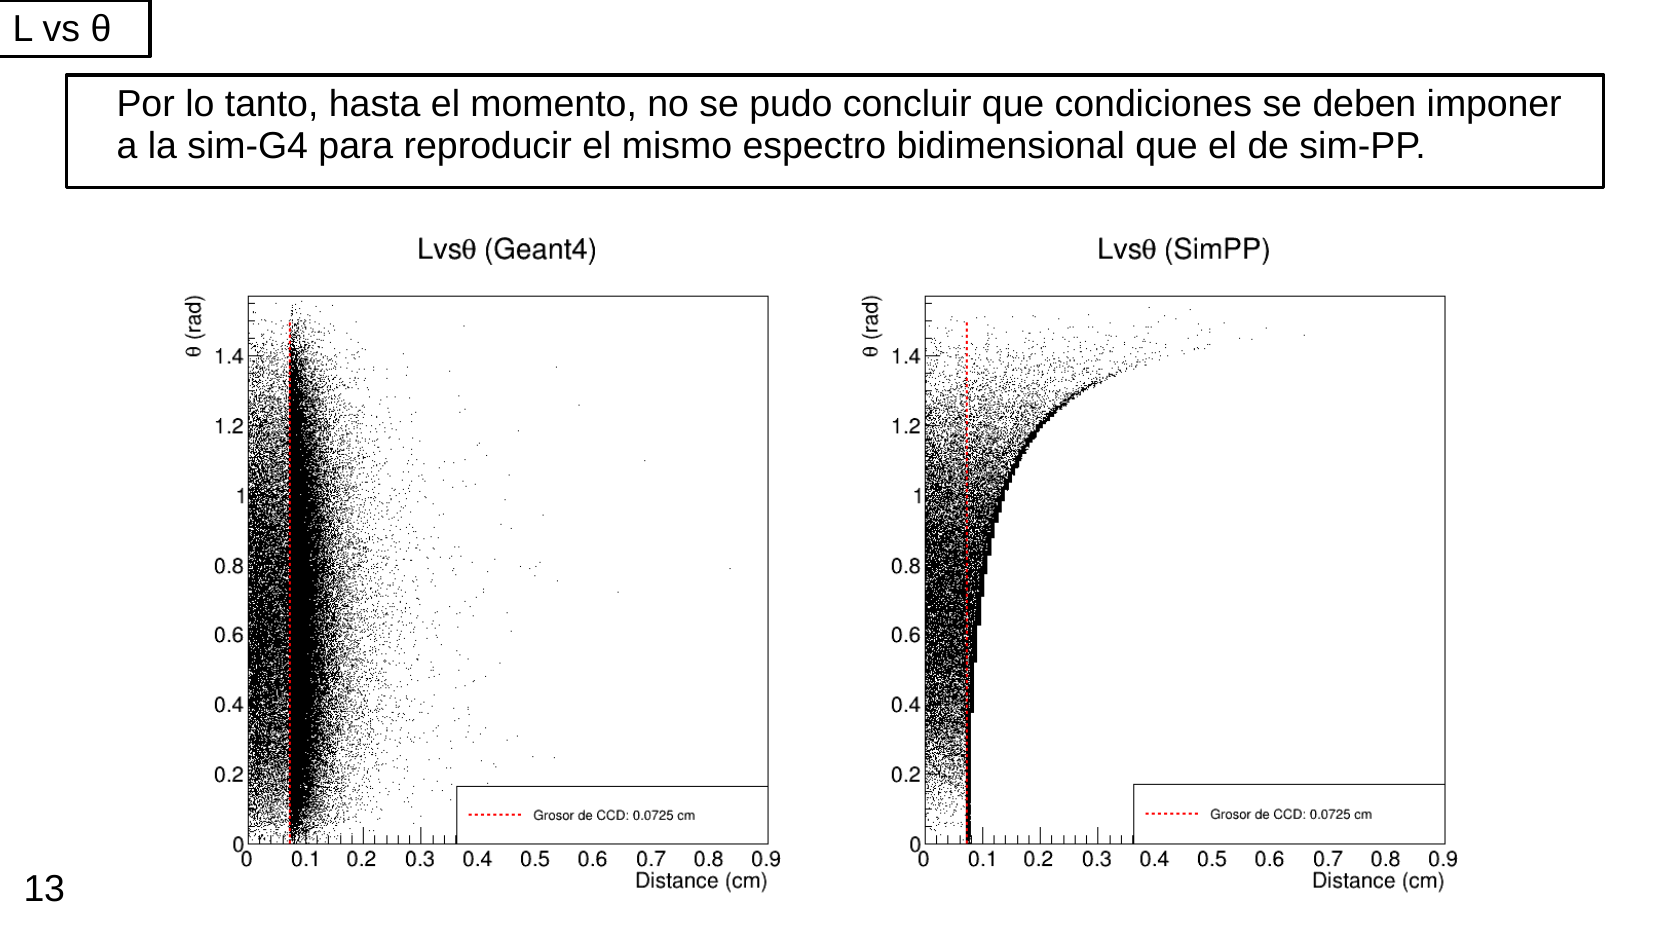

L vs θ
Por lo tanto, hasta el momento, no se pudo concluir que condiciones se deben imponer a la sim-G4 para reproducir el mismo espectro bidimensional que el de sim-PP.